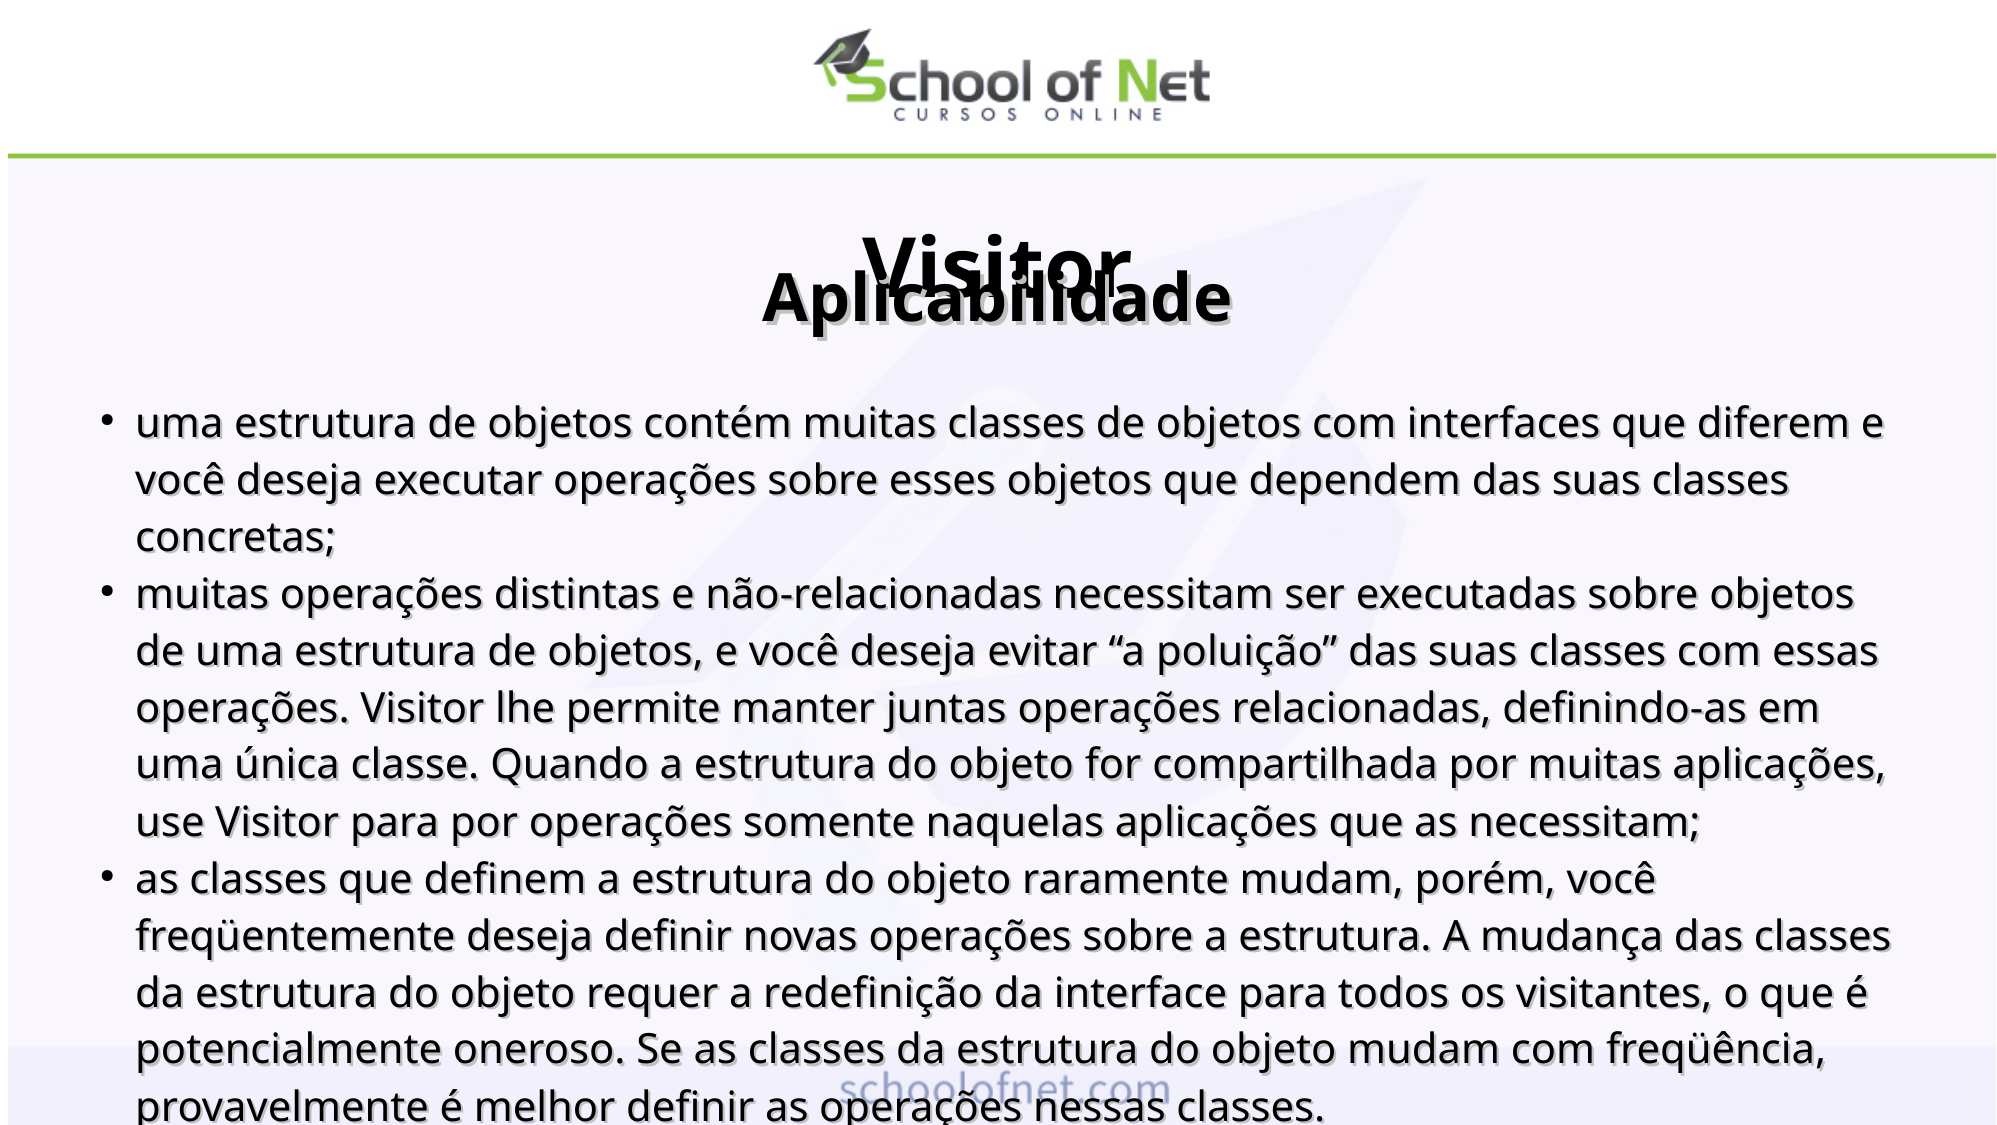

# Visitor
Aplicabilidade
uma estrutura de objetos contém muitas classes de objetos com interfaces que diferem e você deseja executar operações sobre esses objetos que dependem das suas classes concretas;
muitas operações distintas e não-relacionadas necessitam ser executadas sobre objetos de uma estrutura de objetos, e você deseja evitar “a poluição” das suas classes com essas operações. Visitor lhe permite manter juntas operações relacionadas, definindo-as em uma única classe. Quando a estrutura do objeto for compartilhada por muitas aplicações, use Visitor para por operações somente naquelas aplicações que as necessitam;
as classes que definem a estrutura do objeto raramente mudam, porém, você freqüentemente deseja definir novas operações sobre a estrutura. A mudança das classes da estrutura do objeto requer a redefinição da interface para todos os visitantes, o que é potencialmente oneroso. Se as classes da estrutura do objeto mudam com freqüência, provavelmente é melhor definir as operações nessas classes.